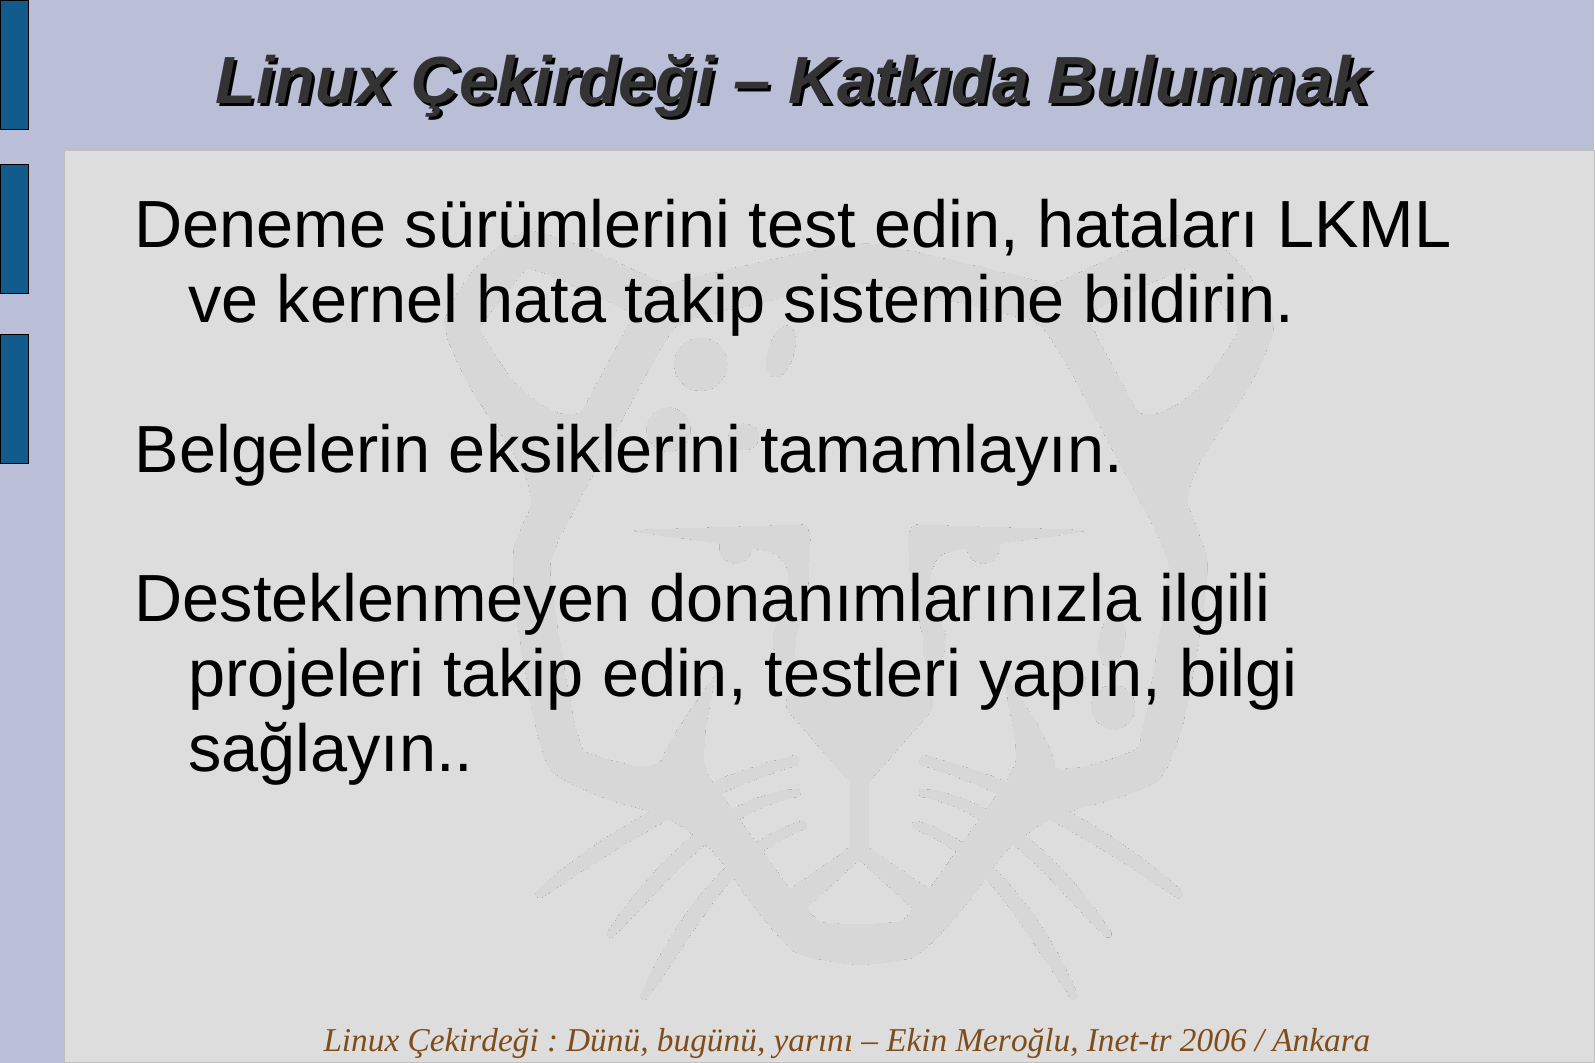

# Linux Çekirdeği – Katkıda Bulunmak
Deneme sürümlerini test edin, hataları LKML ve kernel hata takip sistemine bildirin.
Belgelerin eksiklerini tamamlayın.
Desteklenmeyen donanımlarınızla ilgili projeleri takip edin, testleri yapın, bilgi sağlayın..